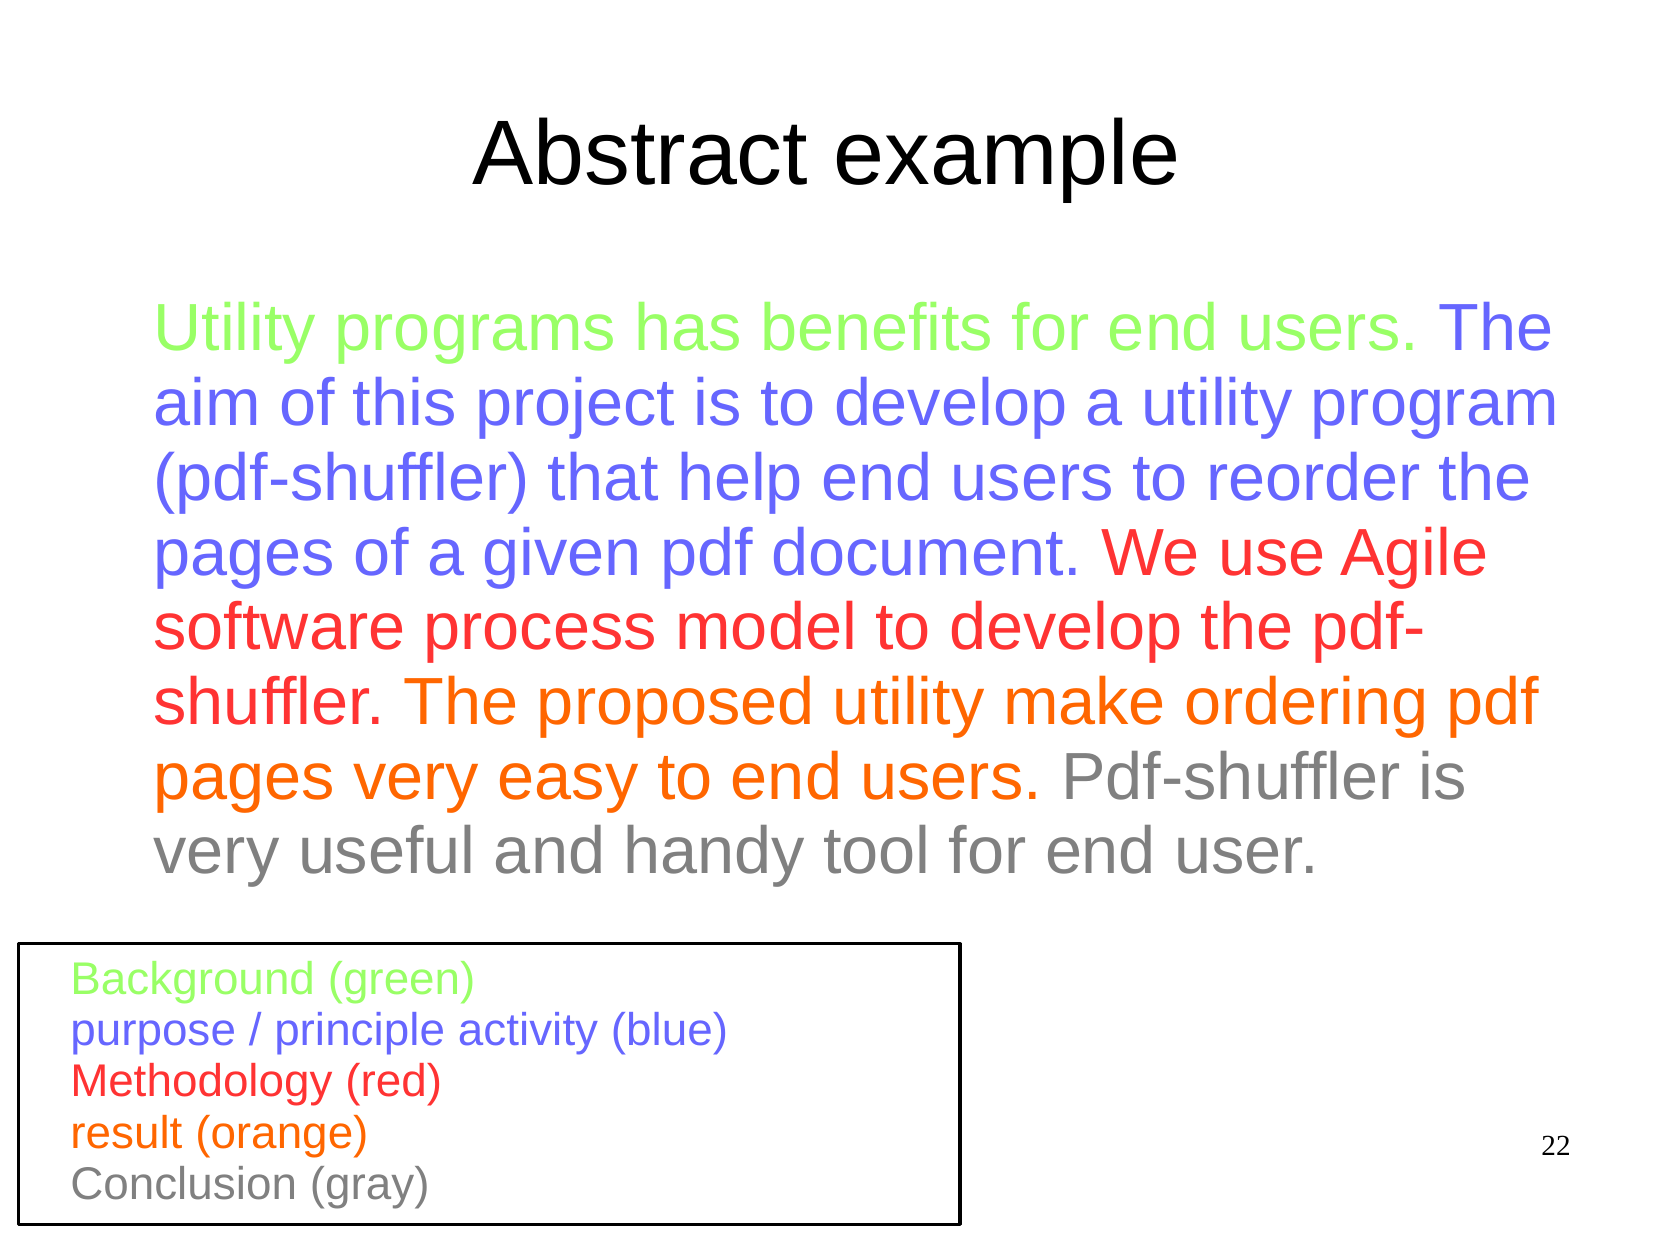

# Abstract example
Utility programs has benefits for end users. The aim of this project is to develop a utility program (pdf-shuffler) that help end users to reorder the pages of a given pdf document. We use Agile software process model to develop the pdf-shuffler. The proposed utility make ordering pdf pages very easy to end users. Pdf-shuffler is very useful and handy tool for end user.
Background (green)
purpose / principle activity (blue)
Methodology (red)
result (orange)
Conclusion (gray)
22